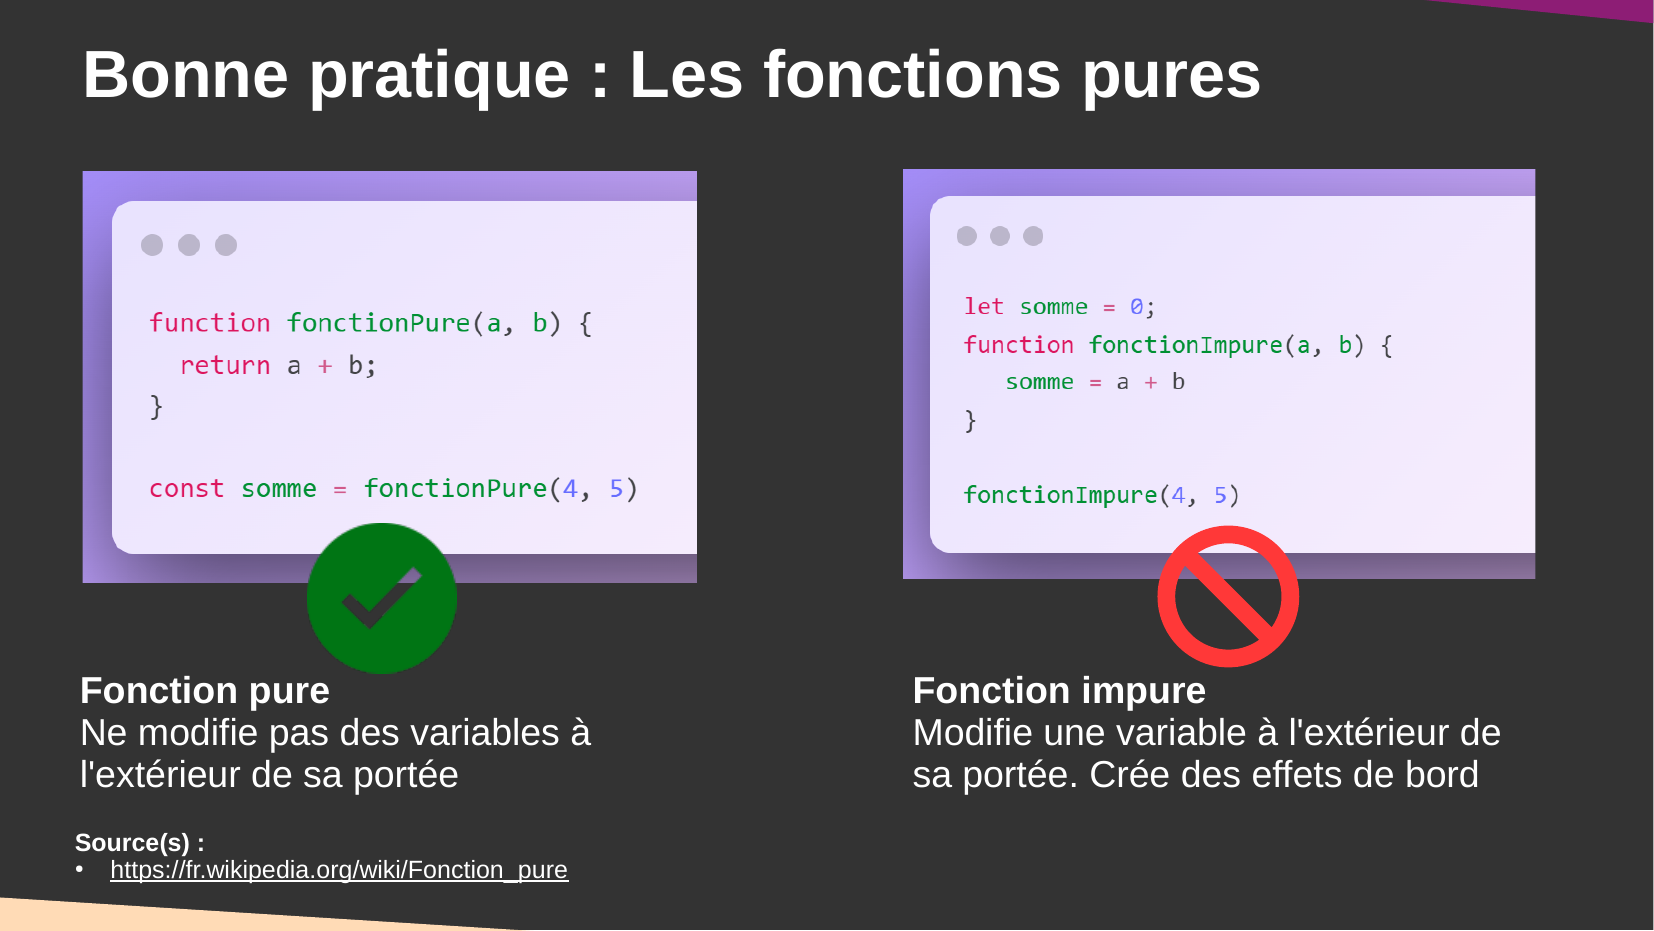

# Bonne pratique : Les fonctions pures
Fonction pure
Ne modifie pas des variables à l'extérieur de sa portée
Fonction impure
Modifie une variable à l'extérieur de sa portée. Crée des effets de bord
Source(s) :
https://fr.wikipedia.org/wiki/Fonction_pure